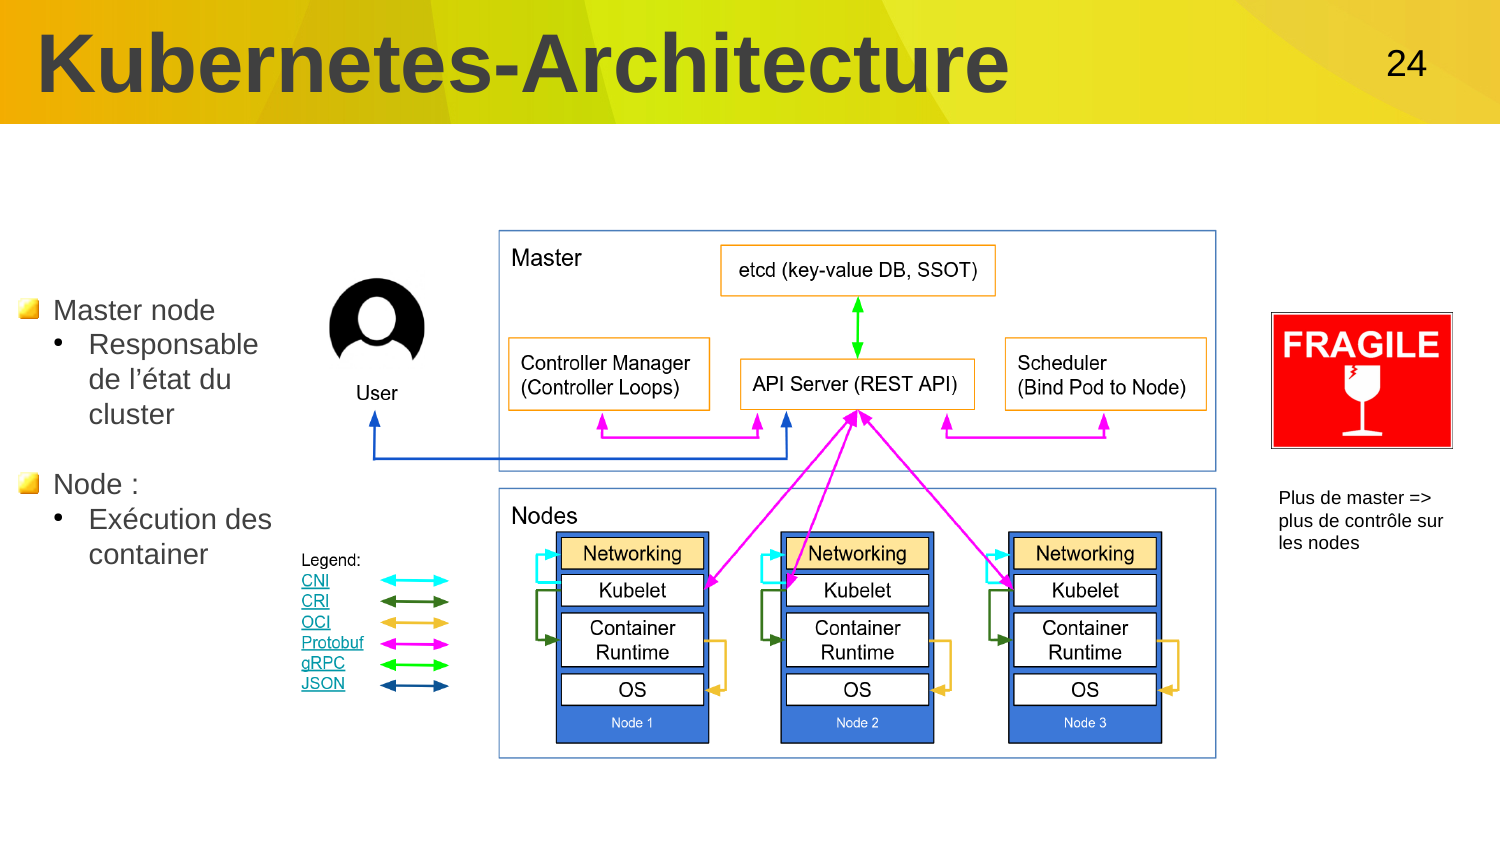

Kubernetes-Architecture
Master node
Responsable de l’état du cluster
Node :
Exécution des container
Plus de master => plus de contrôle sur les nodes